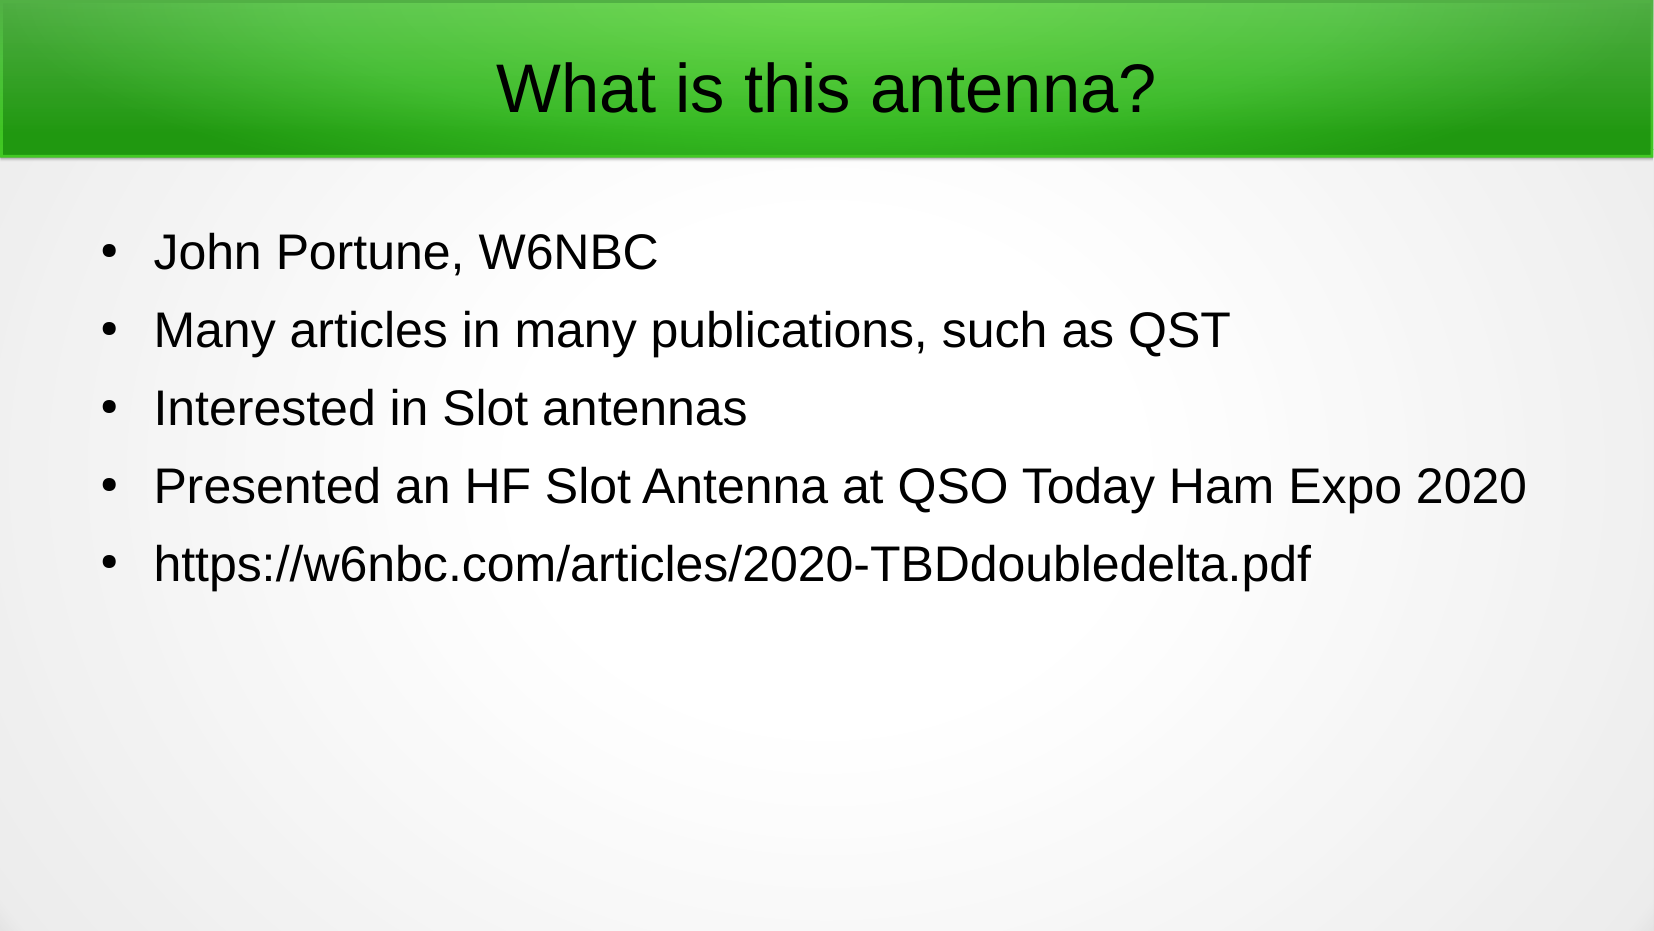

# What is this antenna?
John Portune, W6NBC
Many articles in many publications, such as QST
Interested in Slot antennas
Presented an HF Slot Antenna at QSO Today Ham Expo 2020
https://w6nbc.com/articles/2020-TBDdoubledelta.pdf